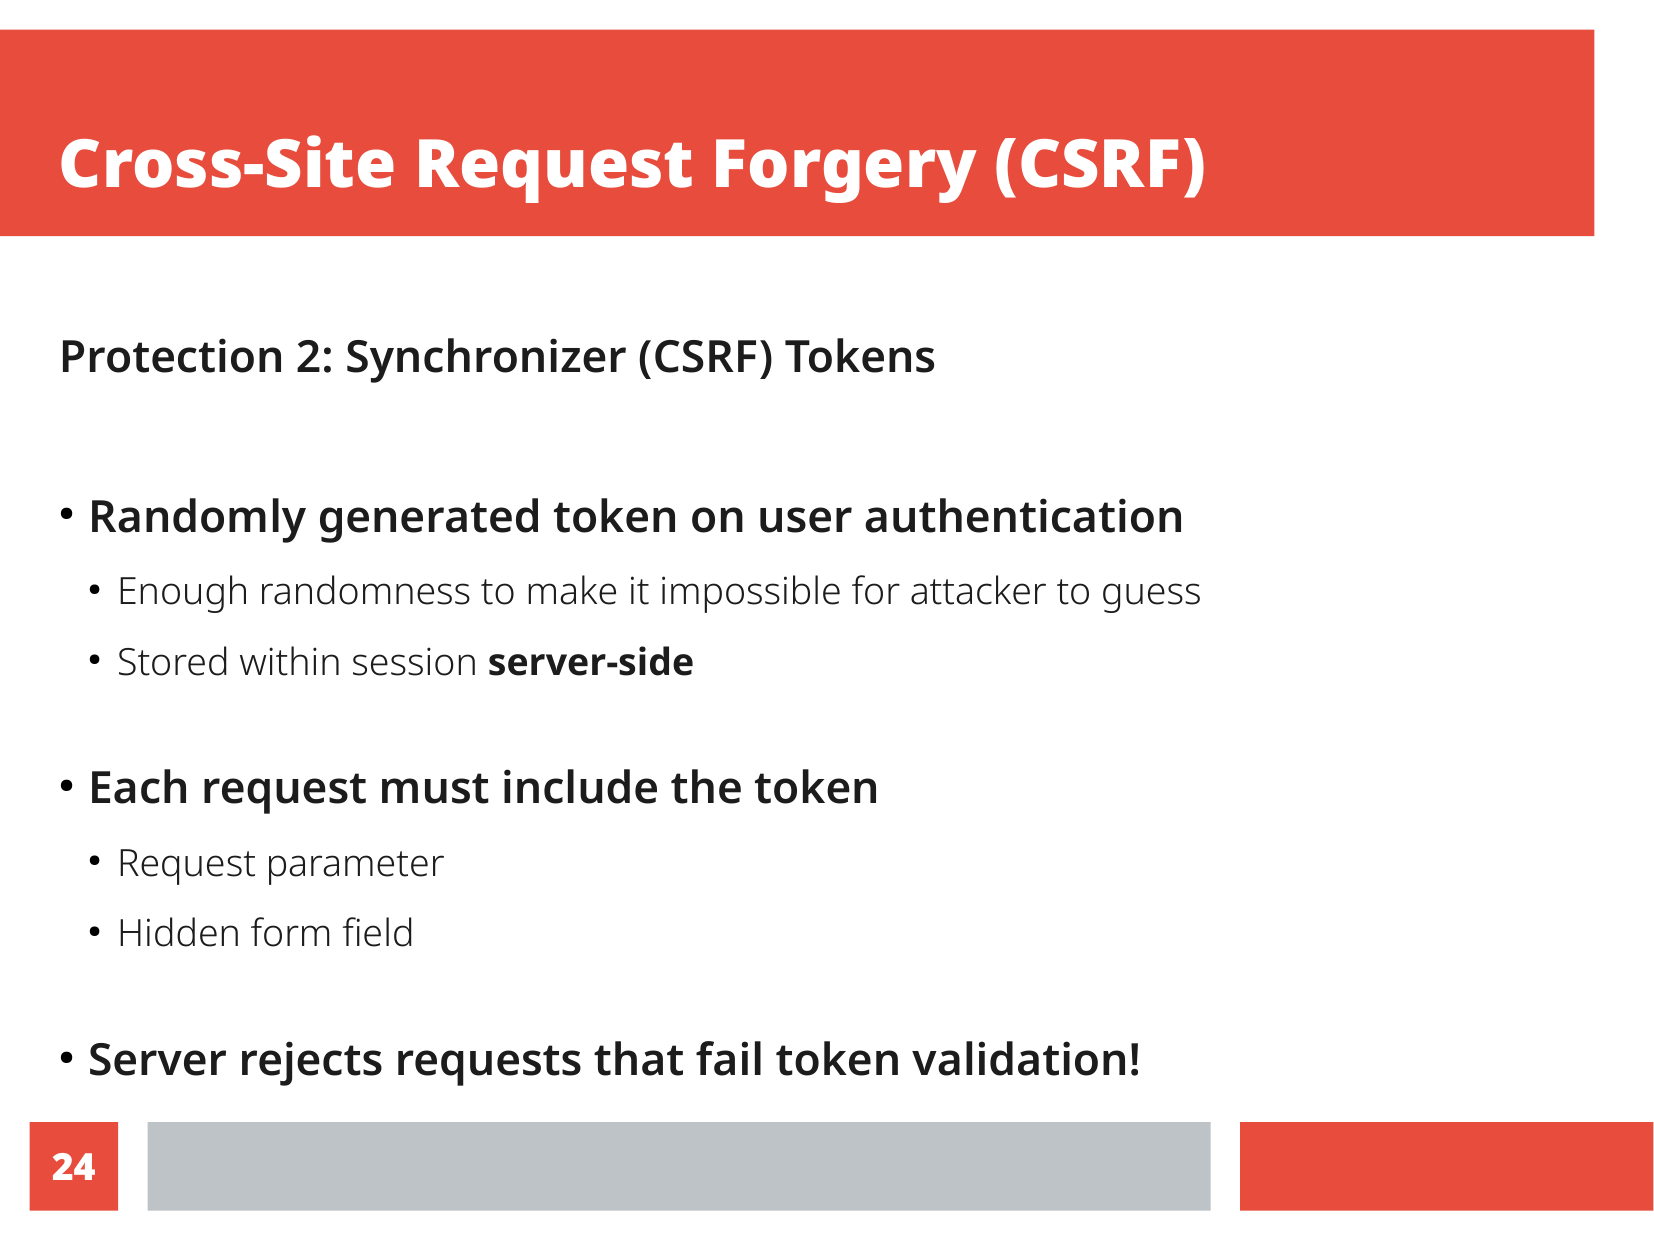

# Cross-Site Request Forgery (CSRF)
Protection 2: Synchronizer (CSRF) Tokens
Randomly generated token on user authentication
Enough randomness to make it impossible for attacker to guess
Stored within session server-side
Each request must include the token
Request parameter
Hidden form field
Server rejects requests that fail token validation!
24